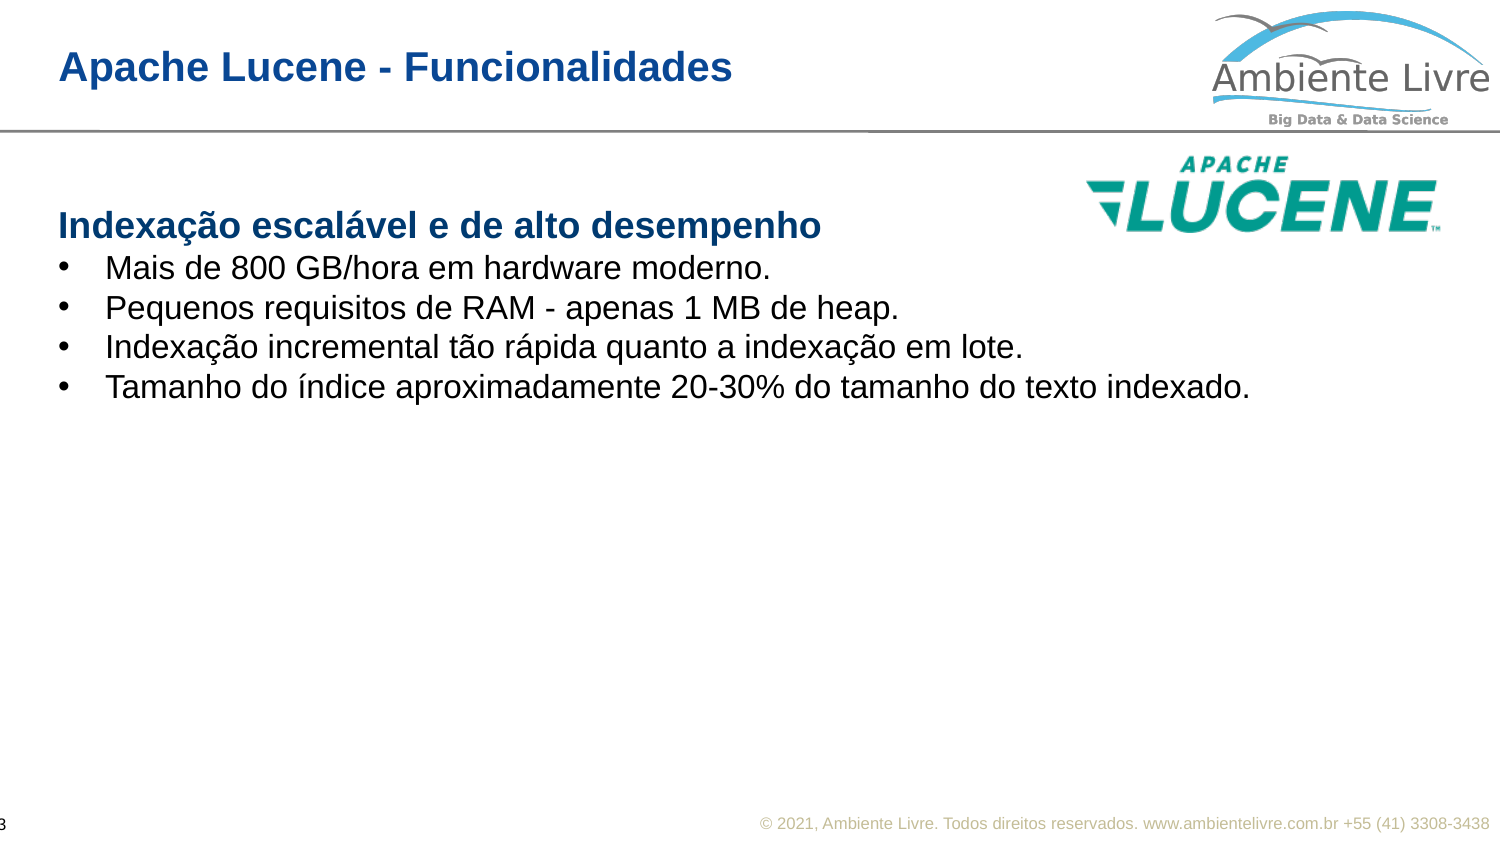

# Apache Lucene - Funcionalidades
Indexação escalável e de alto desempenho
Mais de 800 GB/hora em hardware moderno.
Pequenos requisitos de RAM - apenas 1 MB de heap.
Indexação incremental tão rápida quanto a indexação em lote.
Tamanho do índice aproximadamente 20-30% do tamanho do texto indexado.